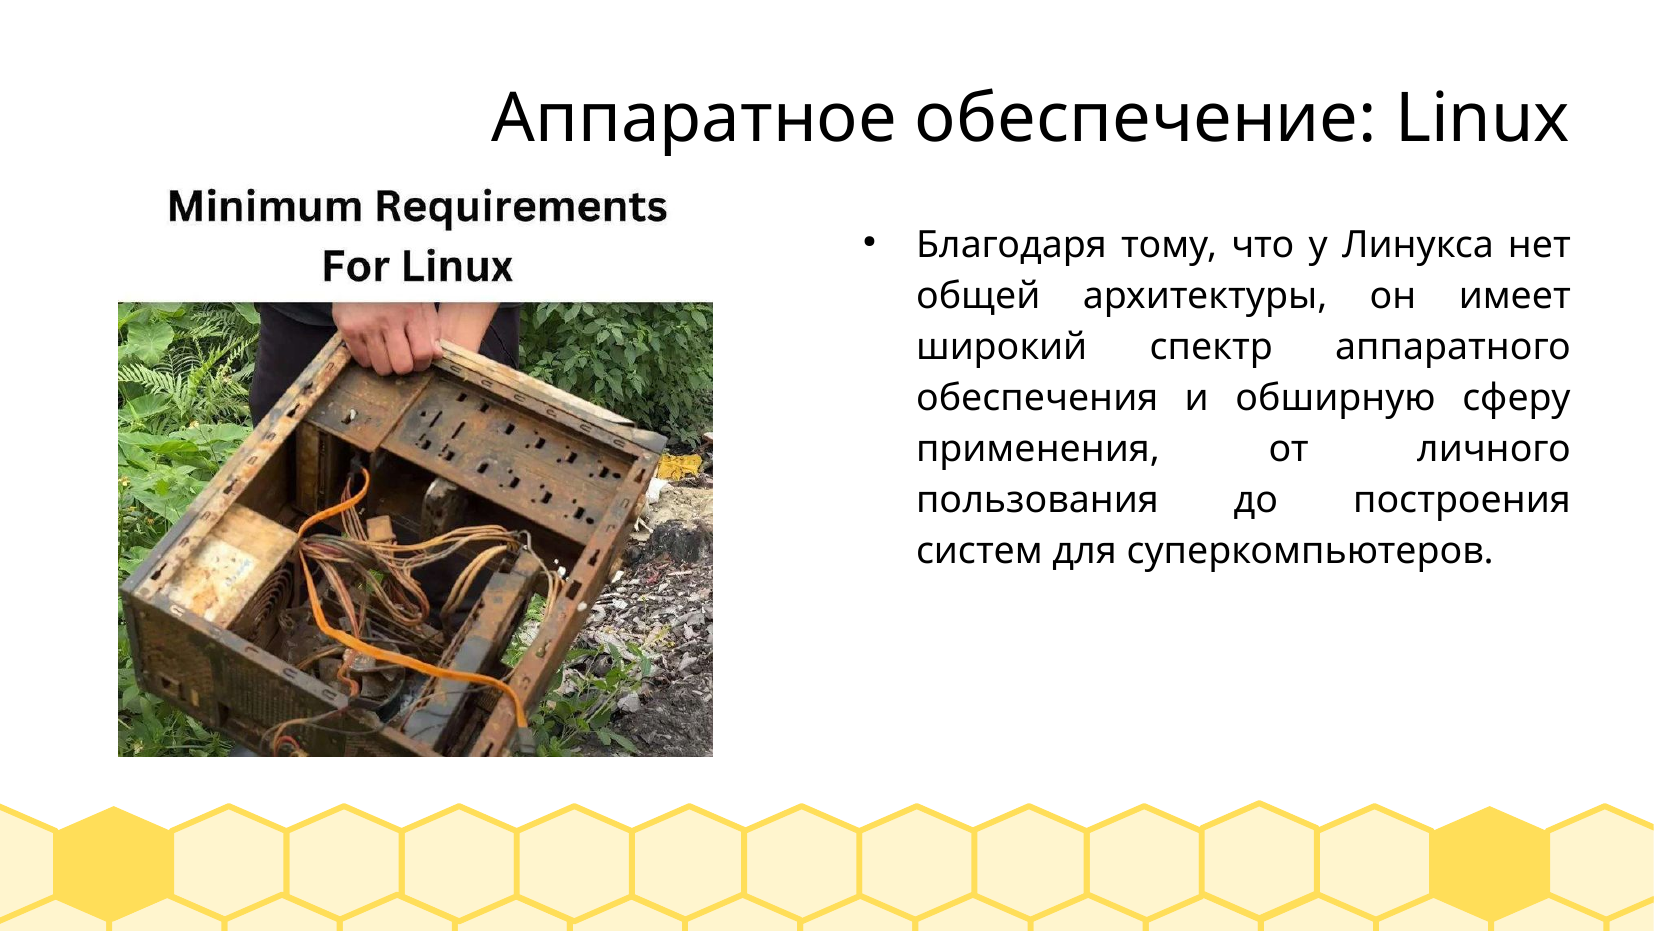

# Аппаратное обеспечение: Linux
Благодаря тому, что у Линукса нет общей архитектуры, он имеет широкий спектр аппаратного обеспечения и обширную сферу применения, от личного пользования до построения систем для суперкомпьютеров.